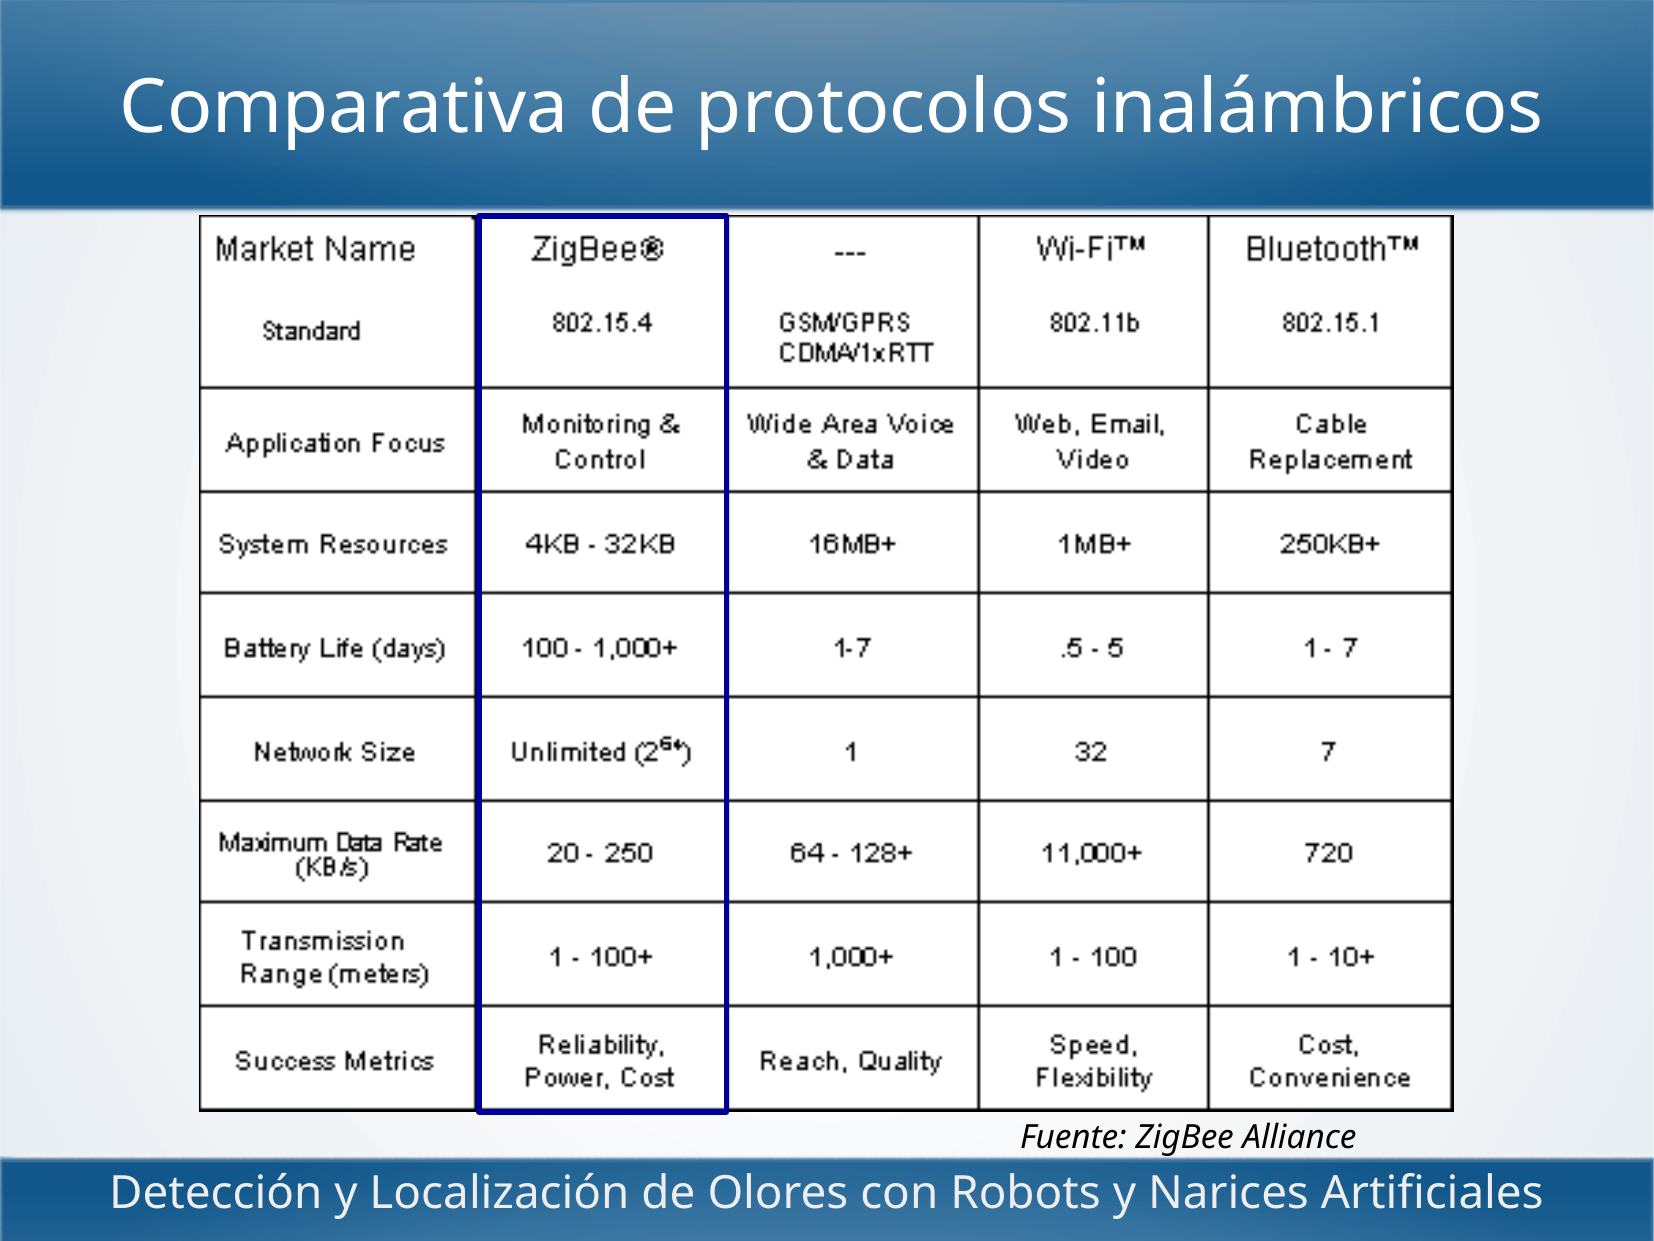

# Comparativa de protocolos inalámbricos
Fuente: ZigBee Alliance
Detección y Localización de Olores con Robots y Narices Artificiales